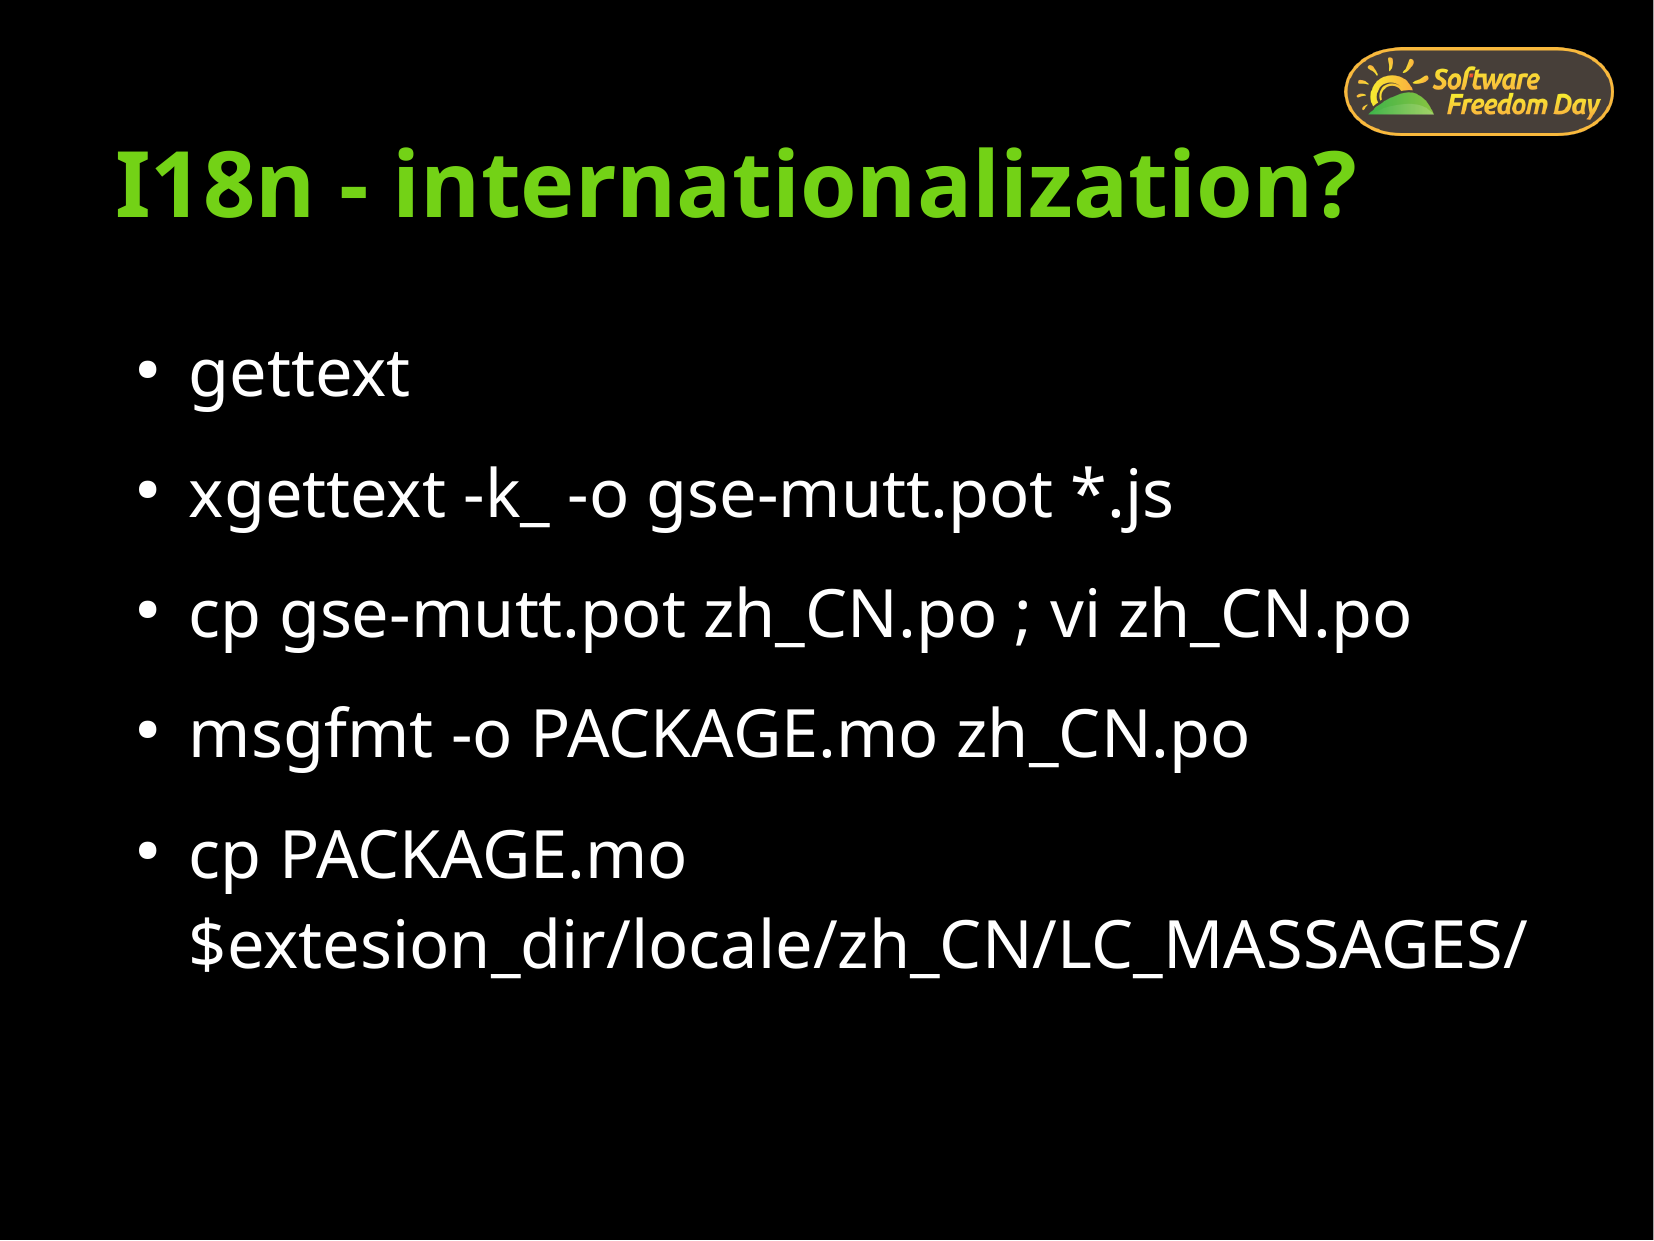

# I18n - internationalization?
gettext
xgettext -k_ -o gse-mutt.pot *.js
cp gse-mutt.pot zh_CN.po ; vi zh_CN.po
msgfmt -o PACKAGE.mo zh_CN.po
cp PACKAGE.mo $extesion_dir/locale/zh_CN/LC_MASSAGES/